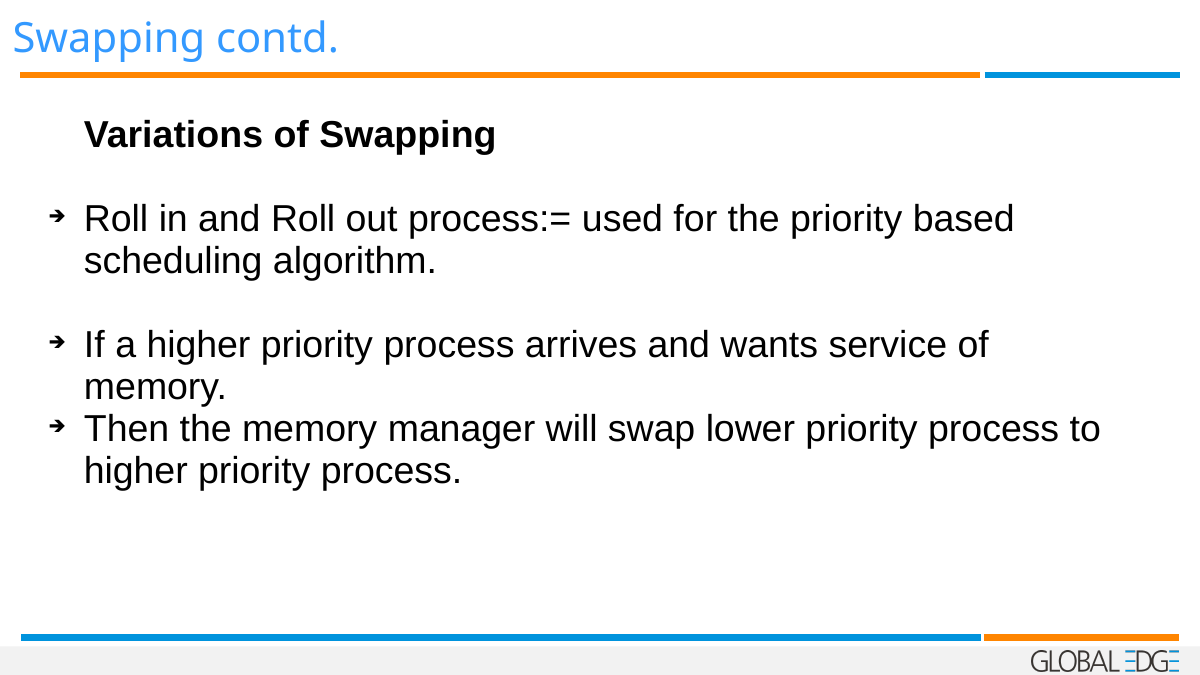

# Swapping contd.
Variations of Swapping
Roll in and Roll out process:= used for the priority based scheduling algorithm.
If a higher priority process arrives and wants service of memory.
Then the memory manager will swap lower priority process to higher priority process.